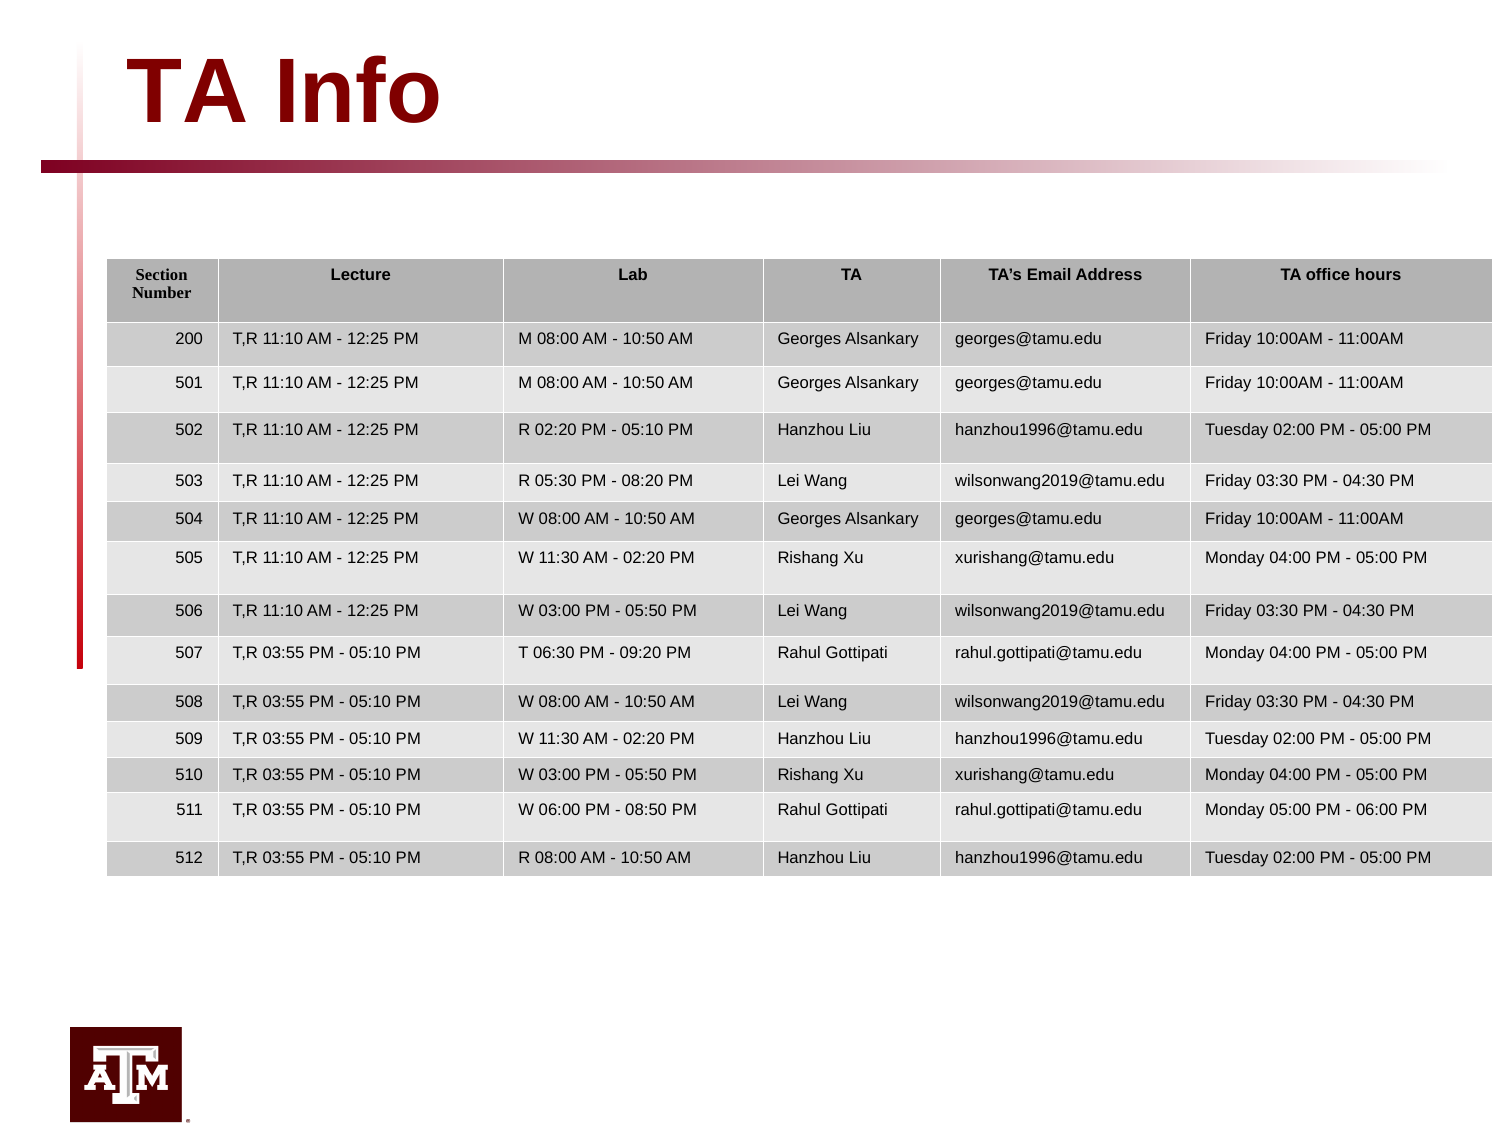

# TA Info
| Section Number | Lecture | Lab | TA | TA’s Email Address | TA office hours |
| --- | --- | --- | --- | --- | --- |
| 200 | T,R 11:10 AM - 12:25 PM | M 08:00 AM - 10:50 AM | Georges Alsankary | georges@tamu.edu | Friday 10:00AM - 11:00AM |
| 501 | T,R 11:10 AM - 12:25 PM | M 08:00 AM - 10:50 AM | Georges Alsankary | georges@tamu.edu | Friday 10:00AM - 11:00AM |
| 502 | T,R 11:10 AM - 12:25 PM | R 02:20 PM - 05:10 PM | Hanzhou Liu | hanzhou1996@tamu.edu | Tuesday 02:00 PM - 05:00 PM |
| 503 | T,R 11:10 AM - 12:25 PM | R 05:30 PM - 08:20 PM | Lei Wang | wilsonwang2019@tamu.edu | Friday 03:30 PM - 04:30 PM |
| 504 | T,R 11:10 AM - 12:25 PM | W 08:00 AM - 10:50 AM | Georges Alsankary | georges@tamu.edu | Friday 10:00AM - 11:00AM |
| 505 | T,R 11:10 AM - 12:25 PM | W 11:30 AM - 02:20 PM | Rishang Xu | xurishang@tamu.edu | Monday 04:00 PM - 05:00 PM |
| 506 | T,R 11:10 AM - 12:25 PM | W 03:00 PM - 05:50 PM | Lei Wang | wilsonwang2019@tamu.edu | Friday 03:30 PM - 04:30 PM |
| 507 | T,R 03:55 PM - 05:10 PM | T 06:30 PM - 09:20 PM | Rahul Gottipati | rahul.gottipati@tamu.edu | Monday 04:00 PM - 05:00 PM |
| 508 | T,R 03:55 PM - 05:10 PM | W 08:00 AM - 10:50 AM | Lei Wang | wilsonwang2019@tamu.edu | Friday 03:30 PM - 04:30 PM |
| 509 | T,R 03:55 PM - 05:10 PM | W 11:30 AM - 02:20 PM | Hanzhou Liu | hanzhou1996@tamu.edu | Tuesday 02:00 PM - 05:00 PM |
| 510 | T,R 03:55 PM - 05:10 PM | W 03:00 PM - 05:50 PM | Rishang Xu | xurishang@tamu.edu | Monday 04:00 PM - 05:00 PM |
| 511 | T,R 03:55 PM - 05:10 PM | W 06:00 PM - 08:50 PM | Rahul Gottipati | rahul.gottipati@tamu.edu | Monday 05:00 PM - 06:00 PM |
| 512 | T,R 03:55 PM - 05:10 PM | R 08:00 AM - 10:50 AM | Hanzhou Liu | hanzhou1996@tamu.edu | Tuesday 02:00 PM - 05:00 PM |